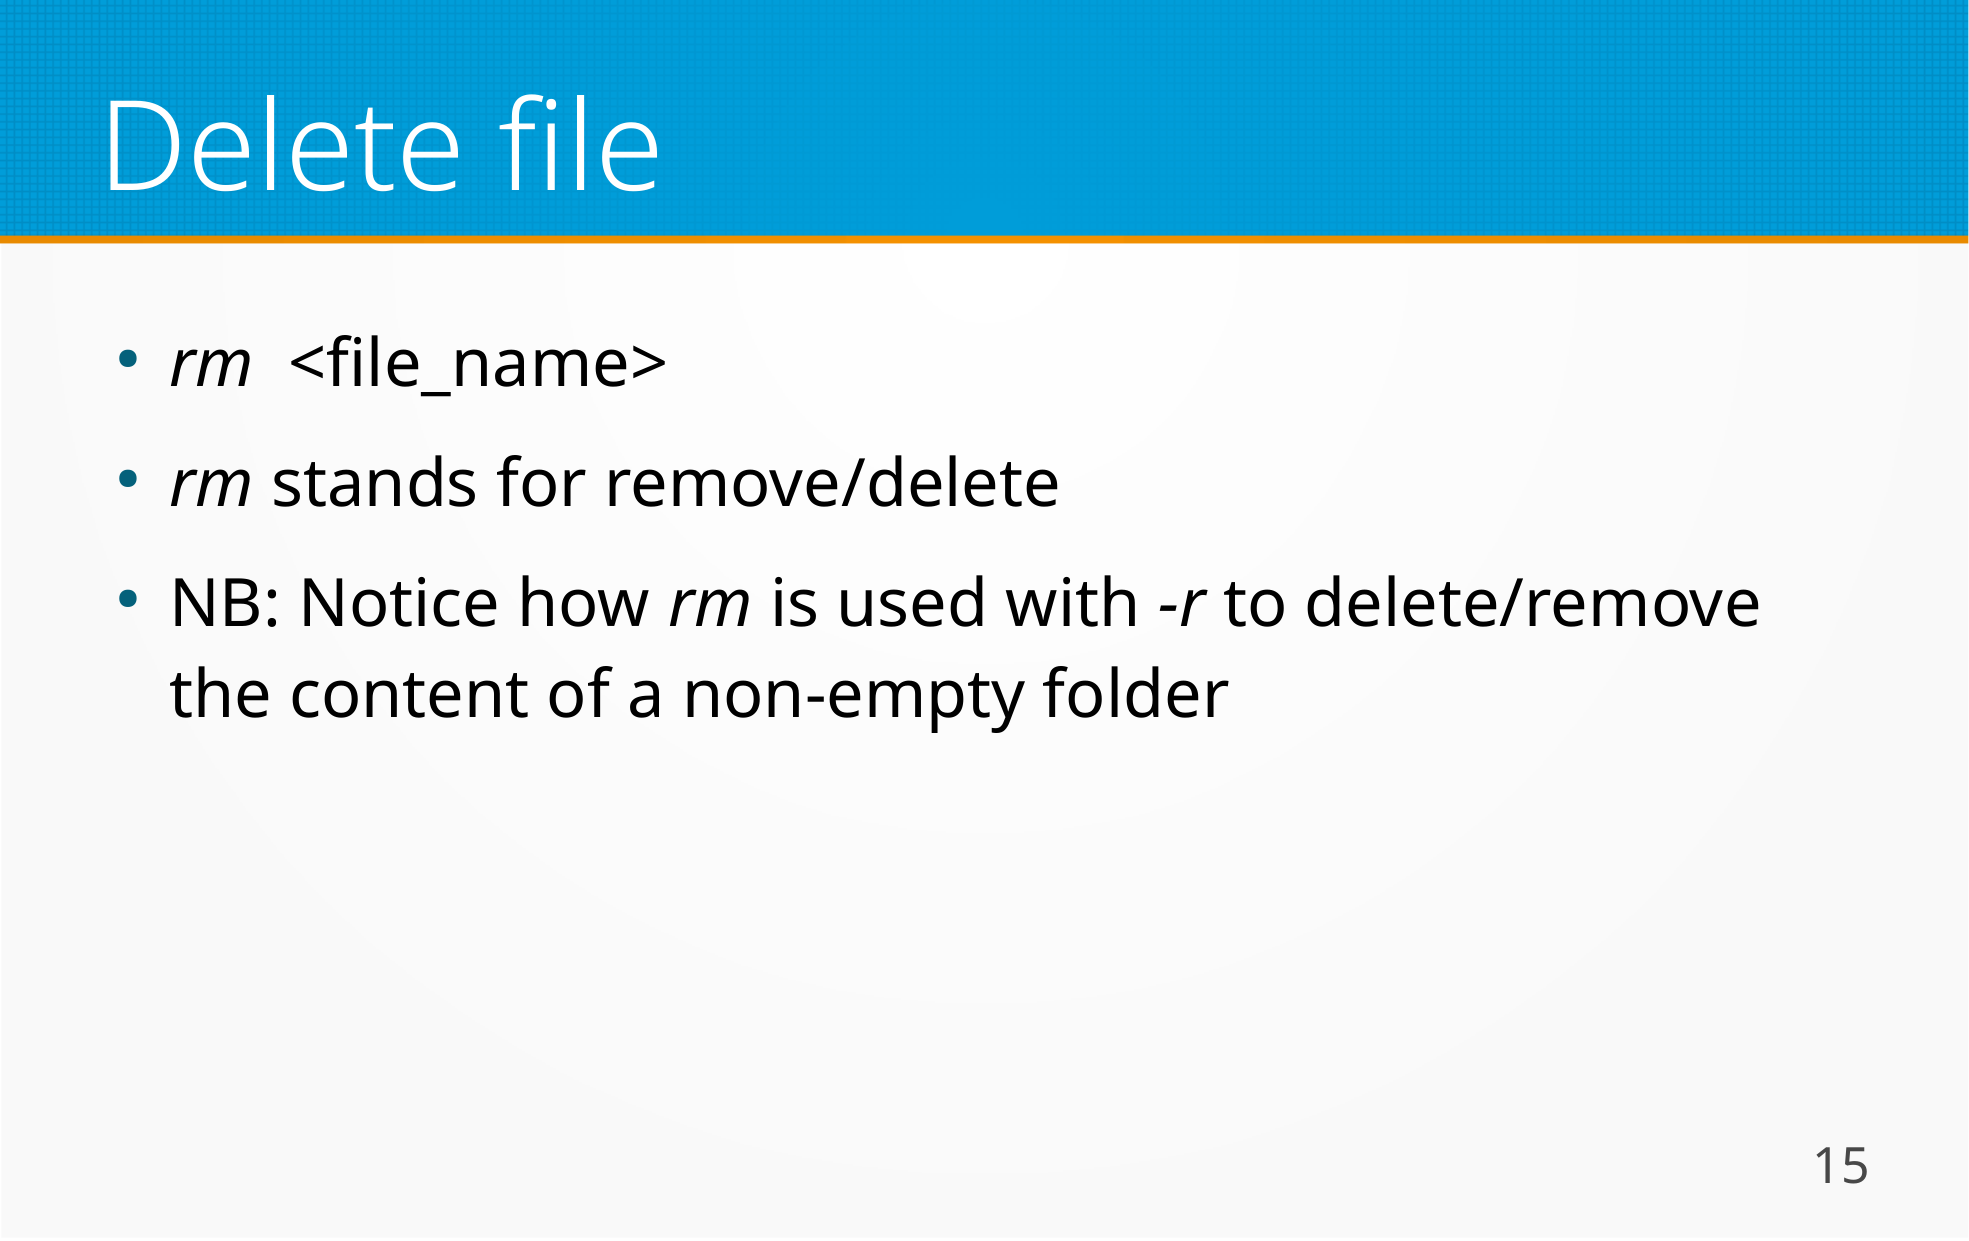

# Delete file
rm <file_name>
rm stands for remove/delete
NB: Notice how rm is used with -r to delete/remove the content of a non-empty folder
15